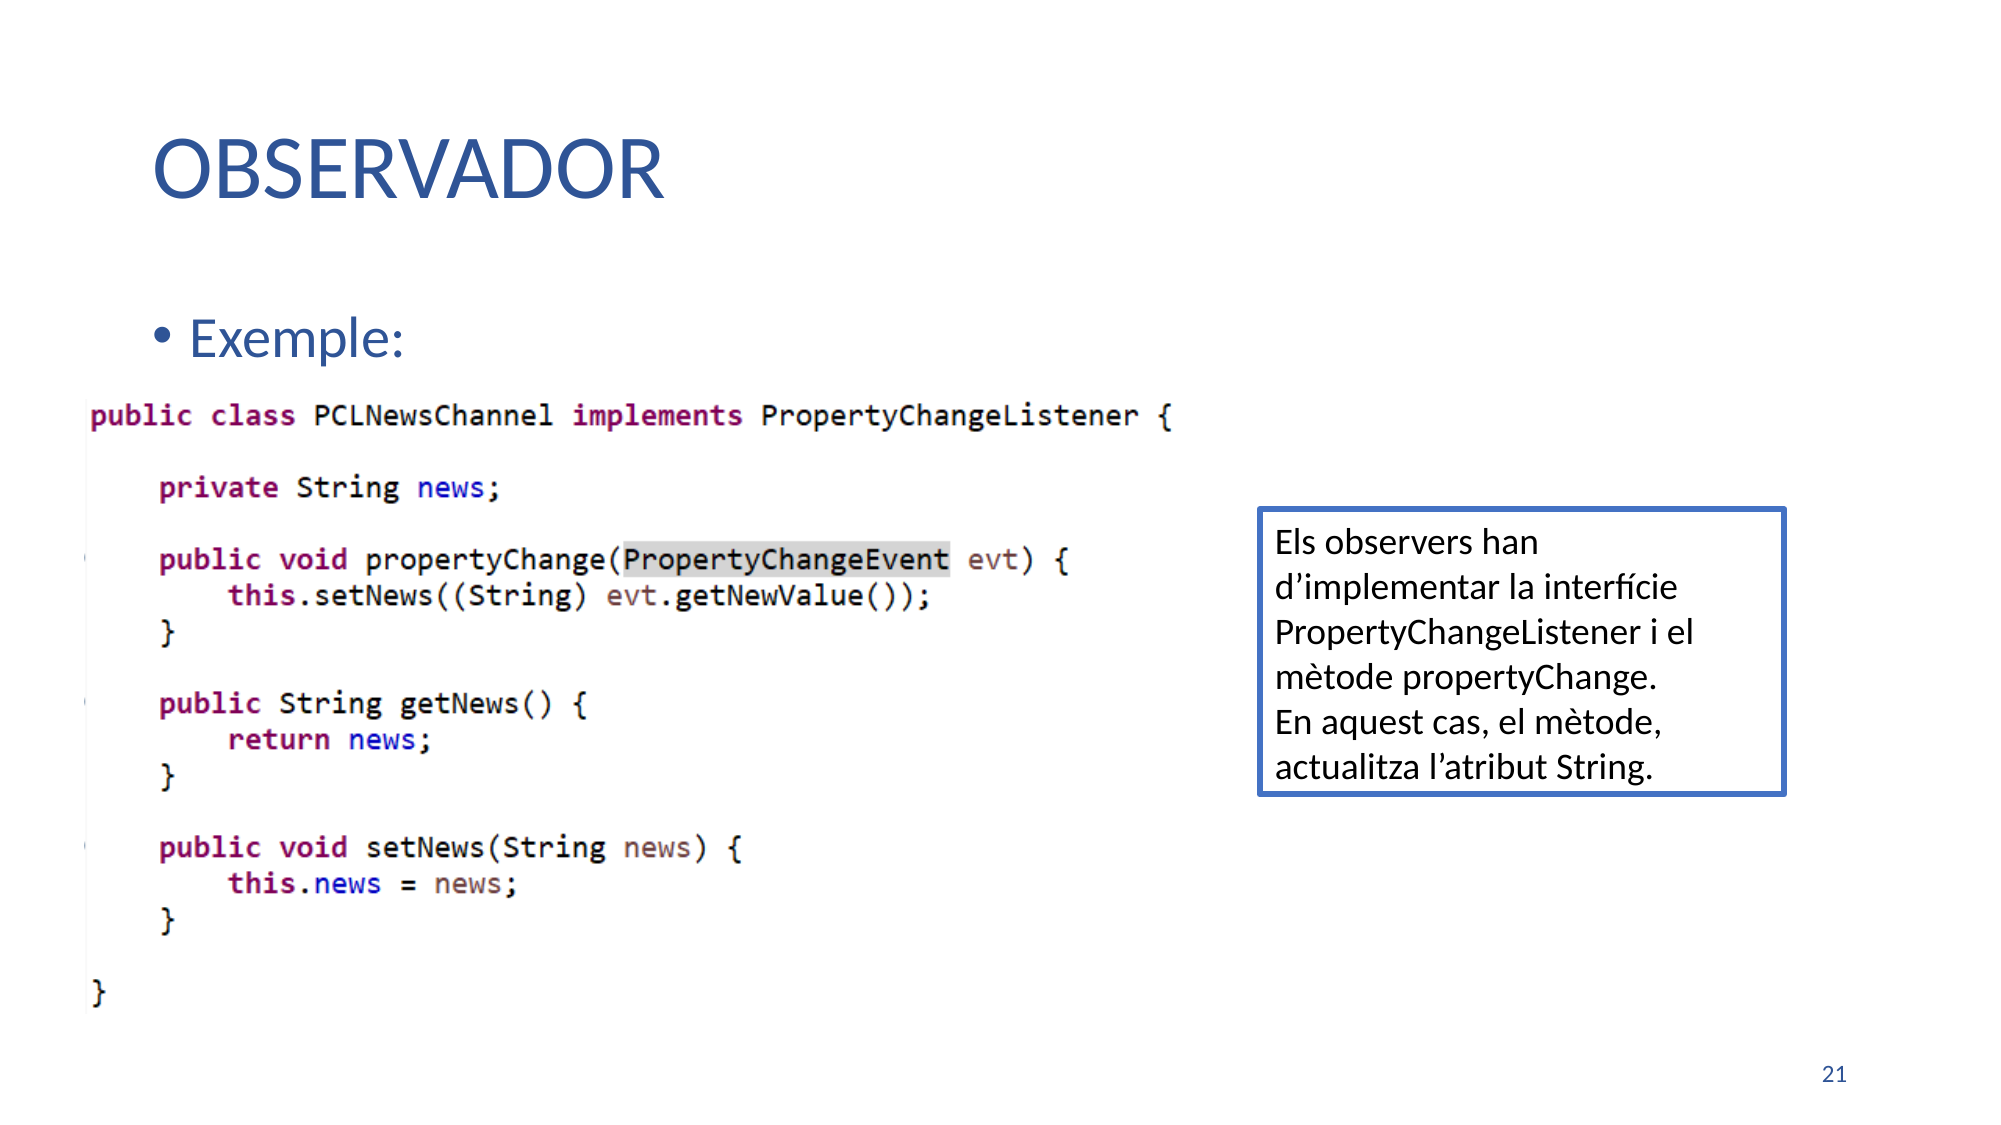

# OBSERVADOR
Exemple:
Els observers han d’implementar la interfície PropertyChangeListener i el mètode propertyChange.
En aquest cas, el mètode, actualitza l’atribut String.